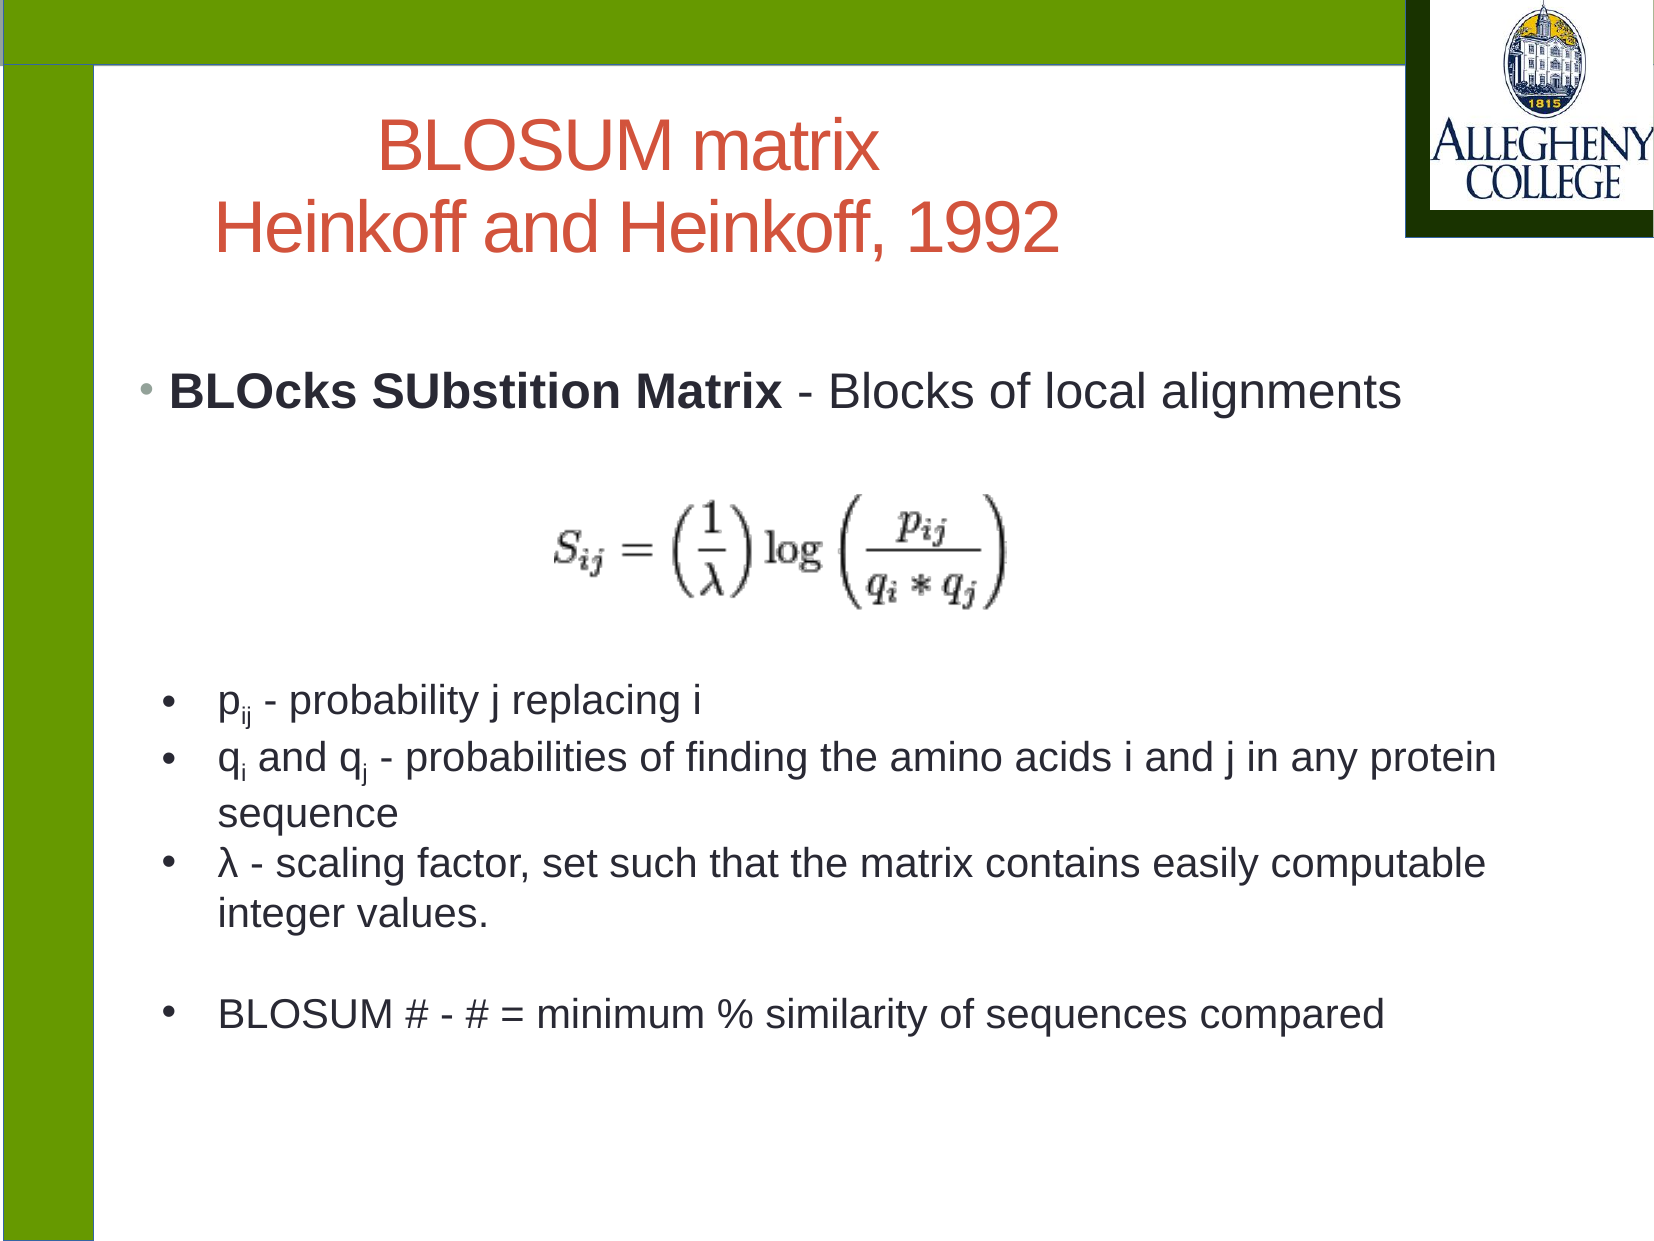

# BLOSUM matrix Heinkoff and Heinkoff, 1992
BLOcks SUbstition Matrix - Blocks of local alignments
pij - probability j replacing i
qi and qj - probabilities of finding the amino acids i and j in any protein sequence
λ - scaling factor, set such that the matrix contains easily computable integer values.
BLOSUM # - # = minimum % similarity of sequences compared